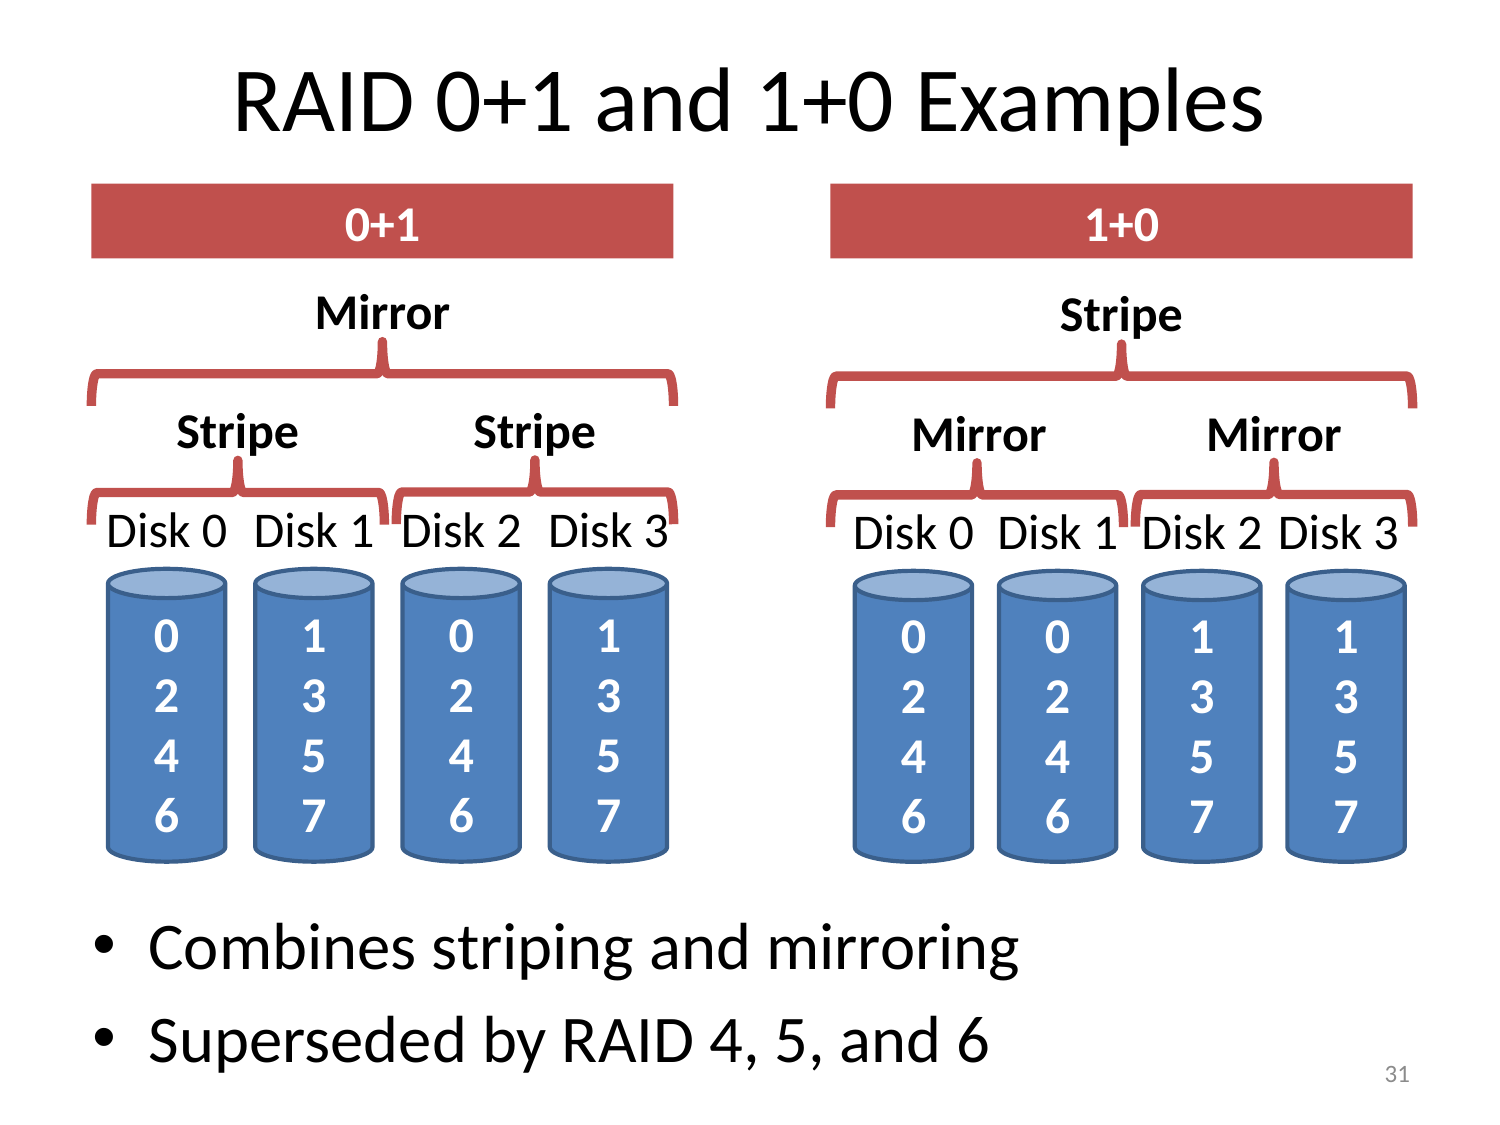

# RAID 0+1 and 1+0 Examples
0+1
1+0
Mirror
Stripe
Stripe
Stripe
Mirror
Mirror
Disk 0
0
2
4
6
Disk 1
1
3
5
7
Disk 2
0
2
4
6
Disk 3
1
3
5
7
Disk 0
0
2
4
6
Disk 1
0
2
4
6
Disk 2
1
3
5
7
Disk 3
1
3
5
7
Combines striping and mirroring
Superseded by RAID 4, 5, and 6